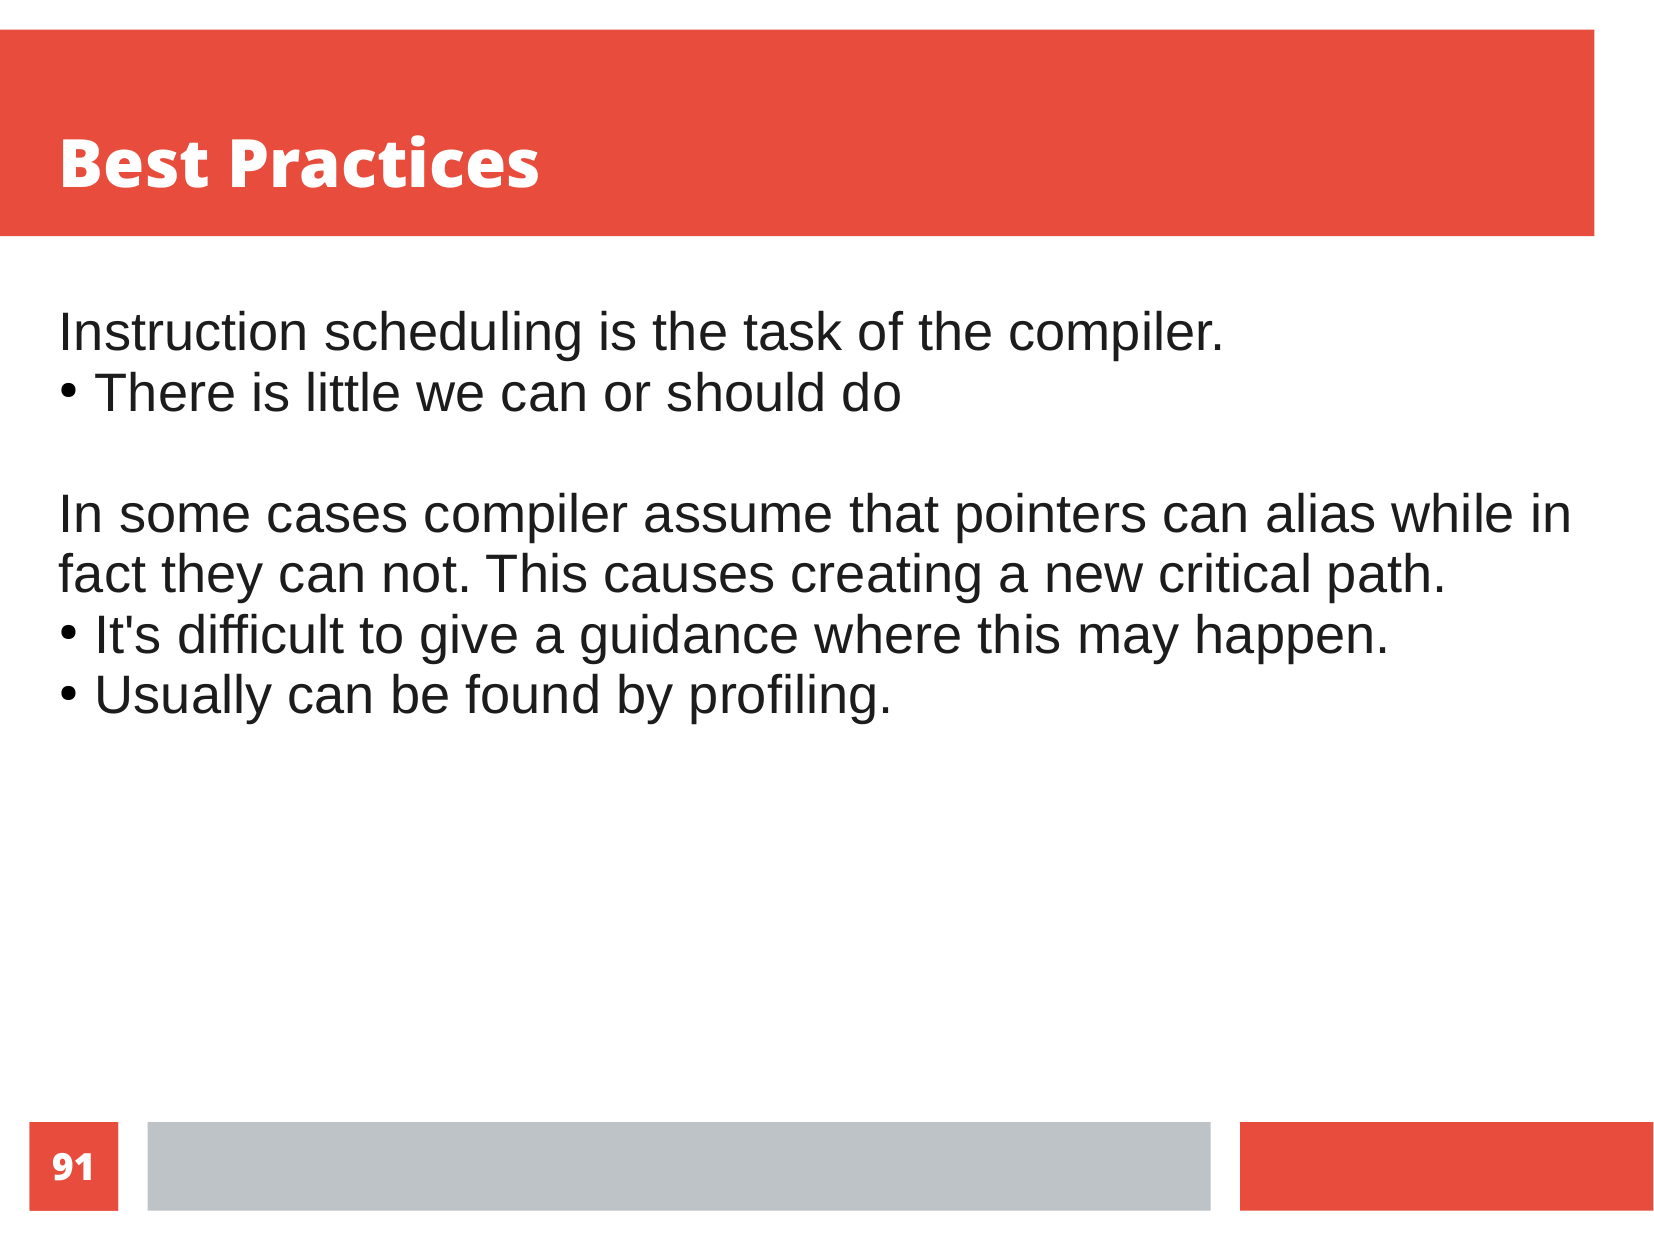

# Best Practices
Instruction scheduling is the task of the compiler.
There is little we can or should do
In some cases compiler assume that pointers can alias while in fact they can not. This causes creating a new critical path.
It's difficult to give a guidance where this may happen.
Usually can be found by profiling.
91